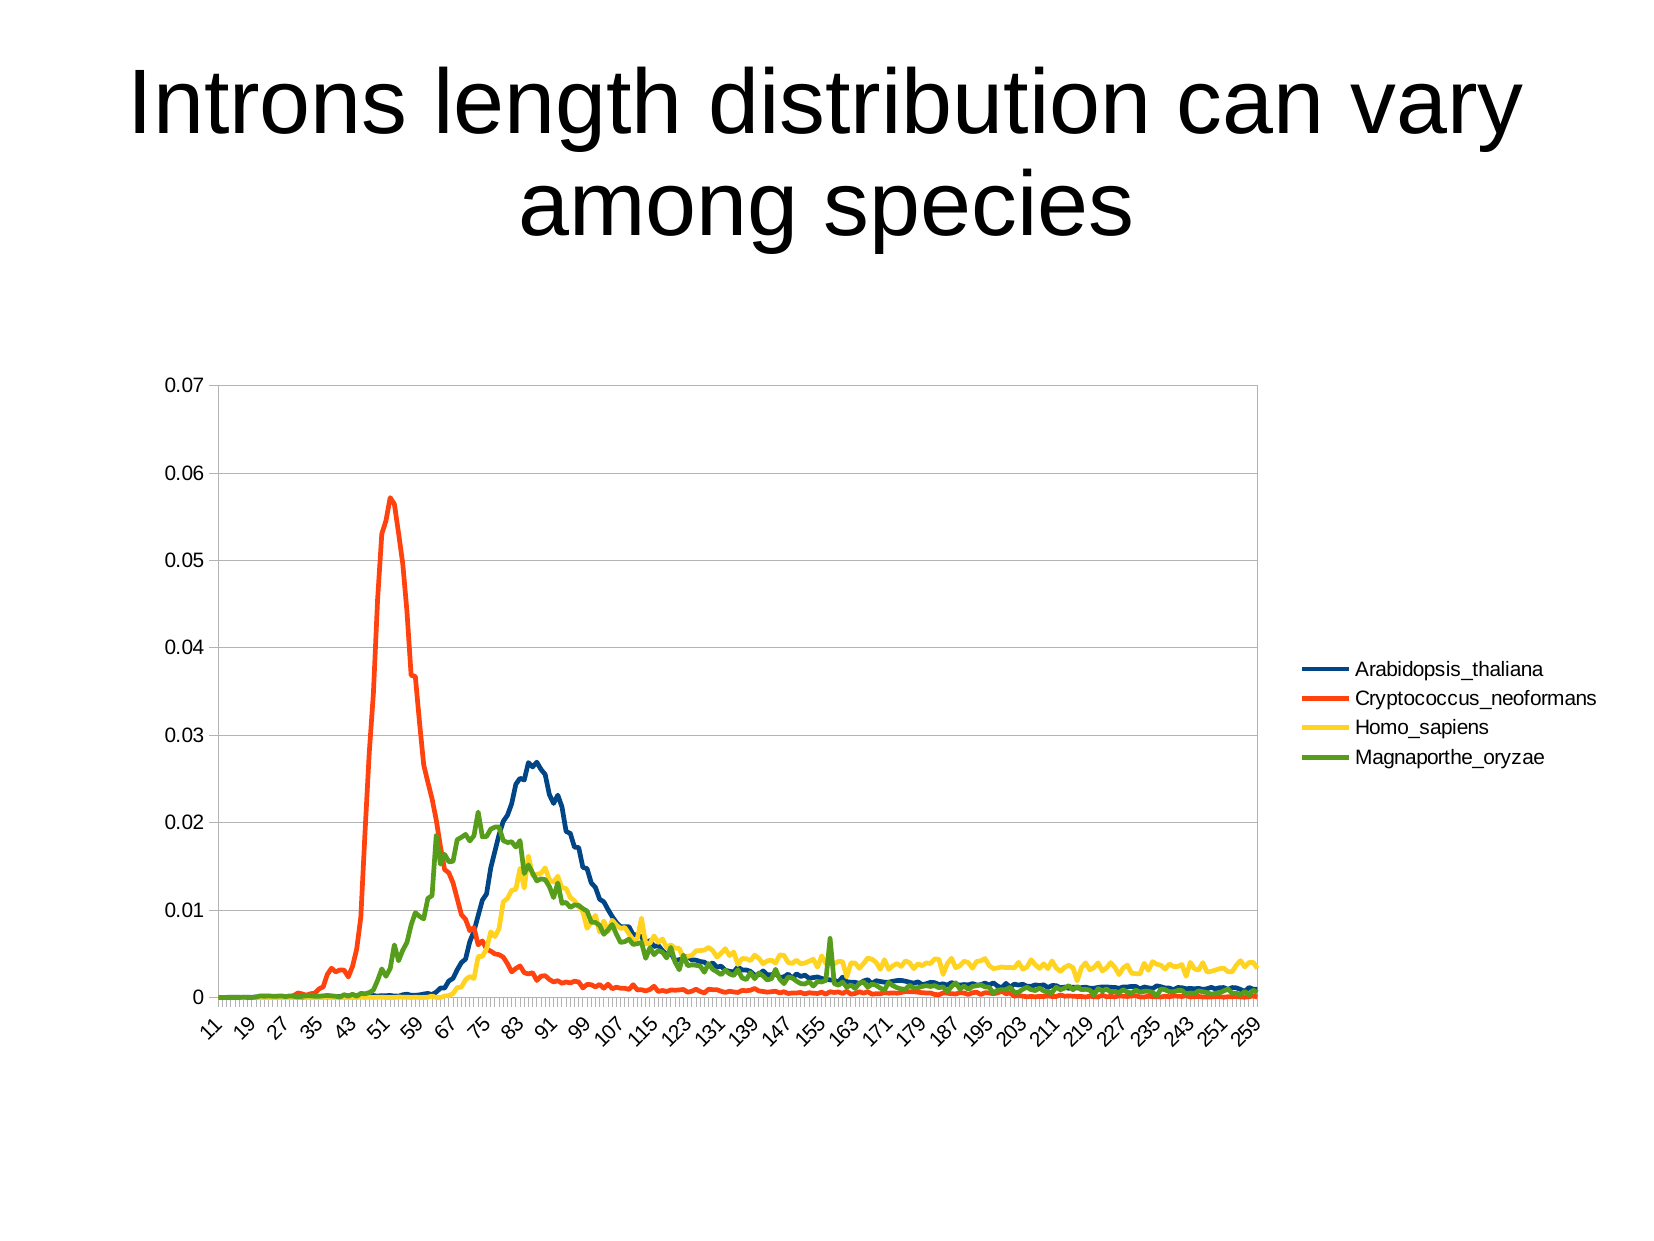

# Introns length distribution can vary among species
### Chart
| Category | Arabidopsis_thaliana | Cryptococcus_neoformans | Homo_sapiens | Magnaporthe_oryzae |
|---|---|---|---|---|
| 11 | 6.69052955541431e-06 | 0.0 | 0.0 | 0.0 |
| 12 | 0.0 | 0.0 | 0.0 | 0.0 |
| 13 | 1.33810591108286e-05 | 0.0 | 0.0 | 0.0 |
| 14 | 2.67621182216572e-05 | 0.0 | 0.0 | 0.0 |
| 15 | 4.01431773324859e-05 | 0.0 | 0.0 | 0.0 |
| 16 | 2.00715886662429e-05 | 0.0 | 0.0 | 0.0 |
| 17 | 0.0 | 0.0 | 0.0 | 4.66439666029199e-05 |
| 18 | 2.67621182216572e-05 | 0.0 | 0.0 | 0.0 |
| 19 | 1.33810591108286e-05 | 0.0 | 0.0 | 0.0 |
| 20 | 6.69052955541431e-05 | 0.0 | 0.0 | 4.66439666029199e-05 |
| 21 | 4.68337068879002e-05 | 2.86459079320519e-05 | 0.0 | 0.00018657586641168 |
| 22 | 6.69052955541431e-06 | 0.000200521355524363 | 0.0 | 0.00013993189980876 |
| 23 | 7.35958251095574e-05 | 2.86459079320519e-05 | 0.0 | 0.00018657586641168 |
| 24 | 5.35242364433145e-05 | 5.72918158641038e-05 | 0.0 | 0.00013993189980876 |
| 25 | 4.68337068879002e-05 | 0.00014322953966026 | 0.0 | 0.00013993189980876 |
| 26 | 2.00715886662429e-05 | 8.59377237961557e-05 | 0.0 | 0.00018657586641168 |
| 27 | 2.67621182216572e-05 | 8.59377237961557e-05 | 0.0 | 9.32879332058398e-05 |
| 28 | 4.01431773324859e-05 | 5.72918158641038e-05 | 0.0 | 0.00018657586641168 |
| 29 | 6.69052955541431e-05 | 0.000229167263456415 | 0.0 | 0.00013993189980876 |
| 30 | 6.69052955541431e-05 | 0.000515626342776934 | 0.0 | 4.66439666029199e-05 |
| 31 | 2.67621182216572e-05 | 0.000401042711048727 | 2.75201585161131e-05 | 0.00013993189980876 |
| 32 | 4.68337068879002e-05 | 0.000257813171388467 | 0.0 | 0.00018657586641168 |
| 33 | 6.02147659987288e-05 | 0.000429688618980779 | 0.0 | 0.00018657586641168 |
| 34 | 3.34526477770716e-05 | 0.000486980434844882 | 0.0 | 0.00013993189980876 |
| 35 | 4.68337068879002e-05 | 0.000973960869689765 | 0.0 | 0.00013993189980876 |
| 36 | 9.36674137758003e-05 | 0.00120312813314618 | 0.0 | 0.00018657586641168 |
| 37 | 6.02147659987288e-05 | 0.00263542352974878 | 2.75201585161131e-05 | 0.0002332198330146 |
| 38 | 9.36674137758003e-05 | 0.00335157122805007 | 0.0 | 0.00018657586641168 |
| 39 | 0.000107048472886629 | 0.00292188260906929 | 0.0 | 0.00013993189980876 |
| 40 | 0.000107048472886629 | 0.00315104987252571 | 0.0 | 4.66439666029199e-05 |
| 41 | 0.000160572709329943 | 0.00312240396459366 | 0.0 | 0.000326507766220439 |
| 42 | 0.000207406416217844 | 0.00234896445042826 | 0.0 | 0.00013993189980876 |
| 43 | 0.000140501120663701 | 0.00355209258357444 | 0.0 | 0.000373151732823359 |
| 44 | 0.000207406416217844 | 0.00552866023088602 | 0.0 | 0.00013993189980876 |
| 45 | 0.000200715886662429 | 0.00919533644618866 | 2.75201585161131e-05 | 0.000466439666029199 |
| 46 | 0.000167263238885358 | 0.0189062992351543 | 0.0 | 0.000419795699426279 |
| 47 | 0.000147191650219115 | 0.0279297602337506 | 2.75201585161131e-05 | 0.000559727599235039 |
| 48 | 0.000220787475328672 | 0.0348334240453751 | 0.0 | 0.000839591398852558 |
| 49 | 0.000160572709329943 | 0.0455469936119625 | 2.75201585161131e-05 | 0.00195904659732264 |
| 50 | 0.000214096945773258 | 0.0530522214901601 | 2.75201585161131e-05 | 0.00326507766220439 |
| 51 | 0.000207406416217844 | 0.0545704546105589 | 0.0 | 0.00242548626335184 |
| 52 | 0.000227478004884087 | 0.0572058781403077 | 0.0 | 0.00331172162880731 |
| 53 | 0.000167263238885358 | 0.0564610845340743 | 0.0 | 0.00601707169177667 |
| 54 | 0.000153882179774529 | 0.0531381592139563 | 5.50403170322261e-05 | 0.00419795699426279 |
| 55 | 0.000307764359549058 | 0.049643358446246 | 2.75201585161131e-05 | 0.00541070012593871 |
| 56 | 0.000374669655103201 | 0.0442006359391561 | 2.75201585161131e-05 | 0.00629693549139419 |
| 57 | 0.000254240123105744 | 0.0368672835085508 | 0.0 | 0.00830262605531974 |
| 58 | 0.000254240123105744 | 0.0367526998768226 | 2.75201585161131e-05 | 0.00970194505340734 |
| 59 | 0.00029438330043823 | 0.031453206909393 | 0.0 | 0.00928214935398106 |
| 60 | 0.000394741243769444 | 0.0266120484688762 | 0.0 | 0.00900228555436354 |
| 61 | 0.000461646539323587 | 0.0246354808215646 | 2.75201585161131e-05 | 0.0113344838845095 |
| 62 | 0.000334526477770716 | 0.0227448508980492 | 0.000165120951096678 | 0.01166099165073 |
| 63 | 0.000615528719098117 | 0.0203099487238248 | 0.0 | 0.0185176547413592 |
| 64 | 0.00107048472886629 | 0.0172734824830273 | 0.0 | 0.0152525770791548 |
| 65 | 0.0010771752584217 | 0.0146380589532785 | 0.000165120951096678 | 0.0163720322776249 |
| 66 | 0.00188672933462684 | 0.0142656621501619 | 0.000220161268128904 | 0.0155324408787723 |
| 67 | 0.00218111263506507 | 0.0131198258328798 | 0.000440322536257809 | 0.0155790848453753 |
| 68 | 0.00316462047971097 | 0.0113151336331605 | 0.00112832649916064 | 0.01805121507533 |
| 69 | 0.00398755561502693 | 0.00948179552550918 | 0.00118336681619286 | 0.0183310788749475 |
| 70 | 0.00440236844746262 | 0.00893752327480019 | 0.00203649173019237 | 0.018657586641168 |
| 71 | 0.00638276519586525 | 0.00764845741785786 | 0.00239425379090184 | 0.0179112831755212 |
| 72 | 0.00758706051583983 | 0.00799220831304248 | 0.00217409252277293 | 0.0185176547413592 |
| 73 | 0.00936674137758004 | 0.0060156406657309 | 0.00467842694773922 | 0.0212230048043286 |
| 74 | 0.0111330411802094 | 0.00647397519264373 | 0.00470594710625533 | 0.0183777228415504 |
| 75 | 0.0118489278426387 | 0.00552866023088602 | 0.00555907202025484 | 0.0184243668081534 |
| 76 | 0.0148262134947981 | 0.0052994929674296 | 0.00751300327489886 | 0.0192639582070059 |
| 77 | 0.016746395477202 | 0.00498438798017703 | 0.0069626001045766 | 0.0194971780400205 |
| 78 | 0.0186331248118289 | 0.00489845025638088 | 0.00789828549412445 | 0.0194971780400205 |
| 79 | 0.0201585655504633 | 0.00461199117706036 | 0.010953023089413 | 0.0179579271421242 |
| 80 | 0.020847690094671 | 0.00386719757082701 | 0.0113383053086386 | 0.0177247073091096 |
| 81 | 0.0221657244170876 | 0.00292188260906929 | 0.0122464705396703 | 0.0178179952423154 |
| 82 | 0.024400361288596 | 0.00332292532011802 | 0.0123840713322509 | 0.0172116236764774 |
| 83 | 0.0250827953032483 | 0.00360938439943854 | 0.0147783251231527 | 0.0179579271421242 |
| 84 | 0.0248820794165858 | 0.00283594488527314 | 0.0125216721248314 | 0.0141797658472877 |
| 85 | 0.0268758572240993 | 0.00269271534561288 | 0.0161818532074745 | 0.015159289145949 |
| 86 | 0.0263807580369986 | 0.00283594488527314 | 0.0139802405261854 | 0.0142264098138906 |
| 87 | 0.0269226909309872 | 0.00194792173937953 | 0.0140903211602499 | 0.0133401744484351 |
| 88 | 0.0260997557956712 | 0.00243490217422441 | 0.0142004017943143 | 0.0135733942814497 |
| 89 | 0.0255042986652394 | 0.00249219399008852 | 0.0148333654401849 | 0.0134801063482439 |
| 90 | 0.0232161375572877 | 0.00206250537110774 | 0.0134573575143793 | 0.0126871589159942 |
| 91 | 0.0221991770648647 | 0.00177604629178722 | 0.0132096760877343 | 0.0114277718177154 |
| 92 | 0.0231559227912889 | 0.00191927583144748 | 0.013870159892121 | 0.0131069546154205 |
| 93 | 0.0218111263506507 | 0.00163281675212696 | 0.0125491922833476 | 0.0107747562852745 |
| 94 | 0.0190011039373766 | 0.00177604629178722 | 0.0124666318077992 | 0.0108680442184803 |
| 95 | 0.0187736259324926 | 0.00166146266005901 | 0.011448385942703 | 0.0103083166192453 |
| 96 | 0.0172013514869702 | 0.00186198401558337 | 0.0110631037234774 | 0.0105881804188628 |
| 97 | 0.0171545177800823 | 0.00177604629178722 | 0.0103750997605746 | 0.0105415364522599 |
| 98 | 0.0148931187903523 | 0.00108854450141797 | 0.00979717643173625 | 0.0101683847194365 |
| 99 | 0.0147392366105777 | 0.0014895872124667 | 0.00792580565264056 | 0.00988852091981902 |
| 100 | 0.0131134379286121 | 0.00146094130453465 | 0.00858628945702727 | 0.00862913382154018 |
| 101 | 0.0125848860937343 | 0.00120312813314618 | 0.00941189421251066 | 0.00858248985493726 |
| 102 | 0.011240089653096 | 0.0014895872124667 | 0.00748548311638275 | 0.00825598208871682 |
| 103 | 0.0109457063526578 | 0.00105989859348592 | 0.00875141040812395 | 0.00722981482345259 |
| 104 | 0.0100558659217877 | 0.00151823312039875 | 0.00754052343341498 | 0.00774289845608471 |
| 105 | 0.00925300237513799 | 0.00100260677762182 | 0.00883397088367229 | 0.00834927002192266 |
| 106 | 0.00857056836048573 | 0.00117448222521413 | 0.00828356771335003 | 0.00722981482345259 |
| 107 | 0.00809554076205132 | 0.00105989859348592 | 0.00789828549412445 | 0.00629693549139419 |
| 108 | 0.0080888502324959 | 0.00105989859348592 | 0.0080083661281889 | 0.00639022342460003 |
| 109 | 0.0080888502324959 | 0.000916669053825661 | 0.00726532184825385 | 0.00667008722421755 |
| 110 | 0.00718562874251497 | 0.00146094130453465 | 0.00657731788535102 | 0.00606371565837959 |
| 111 | 0.00715886662429331 | 0.000859377237961557 | 0.0067424388364477 | 0.00615700359158543 |
| 112 | 0.00695146020807547 | 0.000888023145893609 | 0.00908165231031731 | 0.00629693549139419 |
| 113 | 0.00618204930920282 | 0.00074479360623335 | 0.00613699534909321 | 0.00447782079388031 |
| 114 | 0.00650319472786271 | 0.000916669053825661 | 0.00619203566612544 | 0.00569056392555623 |
| 115 | 0.00583414177232128 | 0.00128906585694234 | 0.00704516058012494 | 0.00489761649330659 |
| 116 | 0.00594788077476332 | 0.000687501790369246 | 0.00630211630018989 | 0.00536405615933579 |
| 117 | 0.00535911417388686 | 0.000802085422097453 | 0.00668739851941547 | 0.00517748029292411 |
| 118 | 0.0049108486936741 | 0.000687501790369246 | 0.0056966728128354 | 0.00452446476048323 |
| 119 | 0.00509149299167029 | 0.000859377237961557 | 0.00602691471502876 | 0.00573720789215915 |
| 120 | 0.00421503361991102 | 0.000830731330029505 | 0.00564163249580318 | 0.00405802509445403 |
| 121 | 0.00432877262235306 | 0.000859377237961557 | 0.00561411233728706 | 0.00317178972899855 |
| 122 | 0.00440236844746262 | 0.000916669053825661 | 0.00445826567961031 | 0.00485097252670367 |
| 123 | 0.00473020439567792 | 0.00060156406657309 | 0.00470594710625533 | 0.00363822939502775 |
| 124 | 0.00429531997457599 | 0.000716147698301298 | 0.00481602774031978 | 0.00373151732823359 |
| 125 | 0.00427524838590974 | 0.000945314961757713 | 0.00533891075212593 | 0.00368487336163067 |
| 126 | 0.0041146756765798 | 0.000687501790369246 | 0.00536643091064205 | 0.00359158542842483 |
| 127 | 0.00404107985147024 | 0.000515626342776934 | 0.00542147122767427 | 0.00289192592938103 |
| 128 | 0.00366641019636704 | 0.000945314961757713 | 0.00572419297135152 | 0.00387144922804235 |
| 129 | 0.00396079349680527 | 0.000888023145893609 | 0.00536643091064205 | 0.00321843369560147 |
| 130 | 0.00346569430970461 | 0.000888023145893609 | 0.00462338663070699 | 0.00293856989598395 |
| 131 | 0.00357943331214666 | 0.000716147698301298 | 0.0050637091669648 | 0.00261206212976352 |
| 132 | 0.00311109624326765 | 0.000572918158641038 | 0.00558659217877095 | 0.00312514576239563 |
| 133 | 0.00299735724082561 | 0.000716147698301298 | 0.00478850758180367 | 0.00270535006296936 |
| 134 | 0.00291038035660523 | 0.000630209974505142 | 0.00520130995954537 | 0.00251877419655768 |
| 135 | 0.00349914695748168 | 0.000572918158641038 | 0.00377026171670749 | 0.00317178972899855 |
| 136 | 0.00315123942060014 | 0.000802085422097453 | 0.00445826567961031 | 0.00223891039694016 |
| 137 | 0.00314454889104473 | 0.000773439514165401 | 0.0044307455210942 | 0.00205233453052848 |
| 138 | 0.00298397618171478 | 0.000830731330029505 | 0.0042105842529653 | 0.00284528196277811 |
| 139 | 0.00255578229016827 | 0.00103125268555387 | 0.0048435478988359 | 0.00214562246373432 |
| 140 | 0.00259592546750075 | 0.00074479360623335 | 0.00448578583812643 | 0.00279863799617519 |
| 141 | 0.00304419094771351 | 0.000687501790369246 | 0.00385282219225583 | 0.00247213022995476 |
| 142 | 0.00257585387883451 | 0.00060156406657309 | 0.00418306409444918 | 0.00200569056392556 |
| 143 | 0.002615997056167 | 0.000658855882437194 | 0.00426562456999752 | 0.00214562246373432 |
| 144 | 0.0027564981768307 | 0.000716147698301298 | 0.00393538266780417 | 0.00321843369560147 |
| 145 | 0.00228147057839628 | 0.000515626342776934 | 0.00487106805735201 | 0.0020989784971314 |
| 146 | 0.00236175693306125 | 0.000658855882437194 | 0.00481602774031978 | 0.00158589486449928 |
| 147 | 0.00266952129261031 | 0.00045833452691283 | 0.00399042298483639 | 0.002332198330146 |
| 148 | 0.00220118422373131 | 0.000515626342776934 | 0.00390786250928805 | 0.00223891039694016 |
| 149 | 0.00270297394038738 | 0.000515626342776934 | 0.00426562456999752 | 0.0018657586641168 |
| 150 | 0.00240190011039374 | 0.000572918158641038 | 0.00385282219225583 | 0.00158589486449928 |
| 151 | 0.00255578229016827 | 0.000401042711048727 | 0.00393538266780417 | 0.00153925089789636 |
| 152 | 0.00219449369417589 | 0.000544272250708986 | 0.00415554393593307 | 0.00181911469751388 |
| 153 | 0.00228147057839628 | 0.000486980434844882 | 0.00437570520406198 | 0.00130603106488176 |
| 154 | 0.00234837587395042 | 0.00045833452691283 | 0.00346753997303024 | 0.00181911469751388 |
| 155 | 0.00217442210550965 | 0.00060156406657309 | 0.00476098742328756 | 0.00177247073091096 |
| 156 | 0.00206068310306761 | 0.000372396803116675 | 0.00388034235077194 | 0.00195904659732264 |
| 157 | 0.00200715886662429 | 0.000658855882437194 | 0.00388034235077194 | 0.00676337515742339 |
| 158 | 0.00198039674840264 | 0.000572918158641038 | 0.00385282219225583 | 0.00158589486449928 |
| 159 | 0.00177299033218479 | 0.000630209974505142 | 0.00412802377741696 | 0.0013993189980876 |
| 160 | 0.00232830428528418 | 0.00045833452691283 | 0.00410050361890084 | 0.00177247073091096 |
| 161 | 0.00179306192085104 | 0.000716147698301298 | 0.00233921347386961 | 0.001166099165073 |
| 162 | 0.00174622821396314 | 0.000372396803116675 | 0.00396290282632028 | 0.00144596296469052 |
| 163 | 0.00173284715485231 | 0.00045833452691283 | 0.00393538266780417 | 0.00102616726526424 |
| 164 | 0.00158565550463319 | 0.000658855882437194 | 0.00332993918044968 | 0.0016325388311022 |
| 165 | 0.00188003880507142 | 0.000486980434844882 | 0.00388034235077194 | 0.00177247073091096 |
| 166 | 0.00204061151440136 | 0.000658855882437194 | 0.00451330599664254 | 0.001166099165073 |
| 167 | 0.00157227444552236 | 0.000372396803116675 | 0.00437570520406198 | 0.00153925089789636 |
| 168 | 0.00191349145284849 | 0.000429688618980779 | 0.00401794314335251 | 0.0013993189980876 |
| 169 | 0.00182651456862811 | 0.000429688618980779 | 0.00321985854638523 | 0.00107281123186716 |
| 170 | 0.00174622821396314 | 0.000544272250708986 | 0.00432066488702975 | 0.000839591398852558 |
| 171 | 0.00175291874351855 | 0.000486980434844882 | 0.00321985854638523 | 0.00172582676430804 |
| 172 | 0.00185327668684976 | 0.000515626342776934 | 0.00363266092412692 | 0.00135267503148468 |
| 173 | 0.00193356304151474 | 0.000486980434844882 | 0.00388034235077194 | 0.00111945519847008 |
| 174 | 0.00194694410062556 | 0.000572918158641038 | 0.00355010044857858 | 0.000979523298661318 |
| 175 | 0.00185996721640518 | 0.000687501790369246 | 0.00418306409444918 | 0.000932879332058398 |
| 176 | 0.00173953768440772 | 0.000658855882437194 | 0.00396290282632028 | 0.0013993189980876 |
| 177 | 0.00163248921152109 | 0.000658855882437194 | 0.00330241902193357 | 0.00107281123186716 |
| 178 | 0.00178637139129562 | 0.00060156406657309 | 0.00385282219225583 | 0.00111945519847008 |
| 179 | 0.00146522597263573 | 0.000544272250708986 | 0.00363266092412692 | 0.00125938709827884 |
| 180 | 0.00157227444552236 | 0.000515626342776934 | 0.00396290282632028 | 0.00135267503148468 |
| 181 | 0.00173284715485231 | 0.000515626342776934 | 0.00388034235077194 | 0.00125938709827884 |
| 182 | 0.00169270397751982 | 0.000343750895184623 | 0.00440322536257809 | 0.00135267503148468 |
| 183 | 0.00147860703174656 | 0.000315104987252571 | 0.00437570520406198 | 0.00111945519847008 |
| 184 | 0.00156558391596695 | 0.000515626342776934 | 0.00264193521754685 | 0.00121274313167592 |
| 185 | 0.00139832067708159 | 0.000486980434844882 | 0.00388034235077194 | 0.000653015532440879 |
| 186 | 0.00170608503663065 | 0.000429688618980779 | 0.00448578583812643 | 0.00125938709827884 |
| 187 | 0.00149867862041281 | 0.000401042711048727 | 0.00341249965599802 | 0.00167918279770512 |
| 188 | 0.00141839226574783 | 0.000544272250708986 | 0.00363266092412692 | 0.000979523298661318 |
| 189 | 0.00147860703174656 | 0.000515626342776934 | 0.00415554393593307 | 0.00130603106488176 |
| 190 | 0.00143846385441408 | 0.000343750895184623 | 0.00399042298483639 | 0.000932879332058398 |
| 191 | 0.00158565550463319 | 0.000544272250708986 | 0.00335745933896579 | 0.00125938709827884 |
| 192 | 0.00142508279530325 | 0.00060156406657309 | 0.00412802377741696 | 0.00135267503148468 |
| 193 | 0.00145853544308032 | 0.000343750895184623 | 0.00418306409444918 | 0.00144596296469052 |
| 194 | 0.00164587027063192 | 0.000544272250708986 | 0.00445826567961031 | 0.00121274313167592 |
| 195 | 0.00141839226574783 | 0.000515626342776934 | 0.00366018108264304 | 0.001166099165073 |
| 196 | 0.00167263238885358 | 0.000429688618980779 | 0.00330241902193357 | 0.000513083632632119 |
| 197 | 0.00130465326330579 | 0.000515626342776934 | 0.00338497949748191 | 0.000839591398852558 |
| 198 | 0.00110393737664336 | 0.000716147698301298 | 0.00349506013154636 | 0.000886235365455478 |
| 199 | 0.00160572709329943 | 0.000429688618980779 | 0.00341249965599802 | 0.000886235365455478 |
| 200 | 0.00118422373130833 | 0.000515626342776934 | 0.00344001981451413 | 0.001166099165073 |
| 201 | 0.00152544073863446 | 0.00014322953966026 | 0.00338497949748191 | 0.000606371565837959 |
| 202 | 0.00141839226574783 | 0.000229167263456415 | 0.00401794314335251 | 0.000606371565837959 |
| 203 | 0.00151875020907905 | 0.00014322953966026 | 0.00324737870490134 | 0.000932879332058398 |
| 204 | 0.00128458167463955 | 8.59377237961557e-05 | 0.00346753997303024 | 0.001166099165073 |
| 205 | 0.0012645100859733 | 0.000114583631728208 | 0.00432066488702975 | 0.000886235365455478 |
| 206 | 0.00144515438396949 | 8.59377237961557e-05 | 0.00374274155819138 | 0.000792947432249639 |
| 207 | 0.00136486802930452 | 0.000114583631728208 | 0.00332993918044968 | 0.00107281123186716 |
| 208 | 0.00145184491352491 | 0.000114583631728208 | 0.00385282219225583 | 0.000746303465646719 |
| 209 | 0.0011240089653096 | 0.000171875447592311 | 0.00330241902193357 | 0.000606371565837959 |
| 210 | 0.00136486802930452 | 0.000114583631728208 | 0.00418306409444918 | 0.000559727599235039 |
| 211 | 0.00135148697019369 | 0.000114583631728208 | 0.00338497949748191 | 0.001166099165073 |
| 212 | 0.00111062790619878 | 0.000286459079320519 | 0.00299969727825632 | 0.000886235365455478 |
| 213 | 0.00119091426086375 | 0.00014322953966026 | 0.00344001981451413 | 0.00107281123186716 |
| 214 | 0.00105041314020005 | 0.000171875447592311 | 0.00368770124115915 | 0.00135267503148468 |
| 215 | 0.00119091426086375 | 0.00014322953966026 | 0.00341249965599802 | 0.000886235365455478 |
| 216 | 0.00108386578797712 | 0.000114583631728208 | 0.0018988909376118 | 0.00125938709827884 |
| 217 | 0.0011240089653096 | 0.000114583631728208 | 0.00338497949748191 | 0.000886235365455478 |
| 218 | 0.00117753320175292 | 5.72918158641038e-05 | 0.00396290282632028 | 0.000932879332058398 |
| 219 | 0.00106379419931088 | 0.00014322953966026 | 0.003164818229353 | 0.000839591398852558 |
| 220 | 0.00105710366975546 | 8.59377237961557e-05 | 0.00341249965599802 | 0.000279863799617519 |
| 221 | 0.00115077108353126 | 5.72918158641038e-05 | 0.00396290282632028 | 0.00102616726526424 |
| 222 | 0.00120429531997458 | 0.000257813171388467 | 0.00302721743677244 | 0.000746303465646719 |
| 223 | 0.00121098584952999 | 8.59377237961557e-05 | 0.00338497949748191 | 0.000979523298661318 |
| 224 | 0.00115746161308668 | 0.000114583631728208 | 0.00399042298483639 | 0.000606371565837959 |
| 225 | 0.00115077108353126 | 8.59377237961557e-05 | 0.00344001981451413 | 0.000699659499043799 |
| 226 | 0.00104372261064463 | 0.000171875447592311 | 0.00261441505903074 | 0.000559727599235039 |
| 227 | 0.00120429531997458 | 0.00014322953966026 | 0.00338497949748191 | 0.000886235365455478 |
| 228 | 0.00119760479041916 | 0.000114583631728208 | 0.00371522139967526 | 0.000606371565837959 |
| 229 | 0.0012645100859733 | 0.000171875447592311 | 0.00277953601012742 | 0.000513083632632119 |
| 230 | 0.00125781955641789 | 0.000200521355524363 | 0.00272449569309519 | 0.000839591398852558 |
| 231 | 0.000976817315090489 | 5.72918158641038e-05 | 0.00269697553457908 | 0.000606371565837959 |
| 232 | 0.00119760479041916 | 5.72918158641038e-05 | 0.00390786250928805 | 0.000699659499043799 |
| 233 | 0.00109724684708795 | 0.00014322953966026 | 0.00310977791232078 | 0.000699659499043799 |
| 234 | 0.00102365102197839 | 8.59377237961557e-05 | 0.00410050361890084 | 0.000606371565837959 |
| 235 | 0.00133141538152745 | 8.59377237961557e-05 | 0.0037977818752236 | 0.00018657586641168 |
| 236 | 0.00122436690864082 | 5.72918158641038e-05 | 0.00368770124115915 | 0.000979523298661318 |
| 237 | 0.00108386578797712 | 0.00014322953966026 | 0.00324737870490134 | 0.000886235365455478 |
| 238 | 0.0010771752584217 | 8.59377237961557e-05 | 0.00382530203373971 | 0.000653015532440879 |
| 239 | 0.000889840430870103 | 0.000171875447592311 | 0.00355010044857858 | 0.000653015532440879 |
| 240 | 0.00113739002442043 | 0.00014322953966026 | 0.00355010044857858 | 0.000792947432249639 |
| 241 | 0.00111731843575419 | 0.000114583631728208 | 0.00377026171670749 | 0.000792947432249639 |
| 242 | 0.000996888903756732 | 0.000200521355524363 | 0.00242177394941795 | 0.000419795699426279 |
| 243 | 0.00103703208108922 | 5.72918158641038e-05 | 0.00401794314335251 | 0.000513083632632119 |
| 244 | 0.000990198374201318 | 8.59377237961557e-05 | 0.00327489886341745 | 0.000466439666029199 |
| 245 | 0.00104372261064463 | 0.000114583631728208 | 0.00313729807083689 | 0.000746303465646719 |
| 246 | 0.000929983608202589 | 5.72918158641038e-05 | 0.00399042298483639 | 0.000653015532440879 |
| 247 | 0.000996888903756732 | 5.72918158641038e-05 | 0.00291713680270798 | 0.000559727599235039 |
| 248 | 0.00115746161308668 | 5.72918158641038e-05 | 0.00299969727825632 | 0.000373151732823359 |
| 249 | 0.000983507844645904 | 0.000114583631728208 | 0.00313729807083689 | 0.000466439666029199 |
| 250 | 0.00111731843575419 | 0.000114583631728208 | 0.00330241902193357 | 0.000559727599235039 |
| 251 | 0.00113069949486502 | 2.86459079320519e-05 | 0.00335745933896579 | 0.000746303465646719 |
| 252 | 0.000923293078647175 | 8.59377237961557e-05 | 0.0029446569612241 | 0.000979523298661318 |
| 253 | 0.00113069949486502 | 8.59377237961557e-05 | 0.0029446569612241 | 0.000466439666029199 |
| 254 | 0.00109724684708795 | 0.000114583631728208 | 0.00371522139967526 | 0.000466439666029199 |
| 255 | 0.000916602549091761 | 5.72918158641038e-05 | 0.0042105842529653 | 0.000326507766220439 |
| 256 | 0.000689124544207674 | 2.86459079320519e-05 | 0.00349506013154636 | 0.000699659499043799 |
| 257 | 0.00113739002442043 | 8.59377237961557e-05 | 0.00399042298483639 | 0.000279863799617519 |
| 258 | 0.000950055196868832 | 0.000171875447592311 | 0.00401794314335251 | 0.000839591398852558 |
| 259 | 0.000943364667313418 | 5.72918158641038e-05 | 0.00332993918044968 | 0.000559727599235039 |